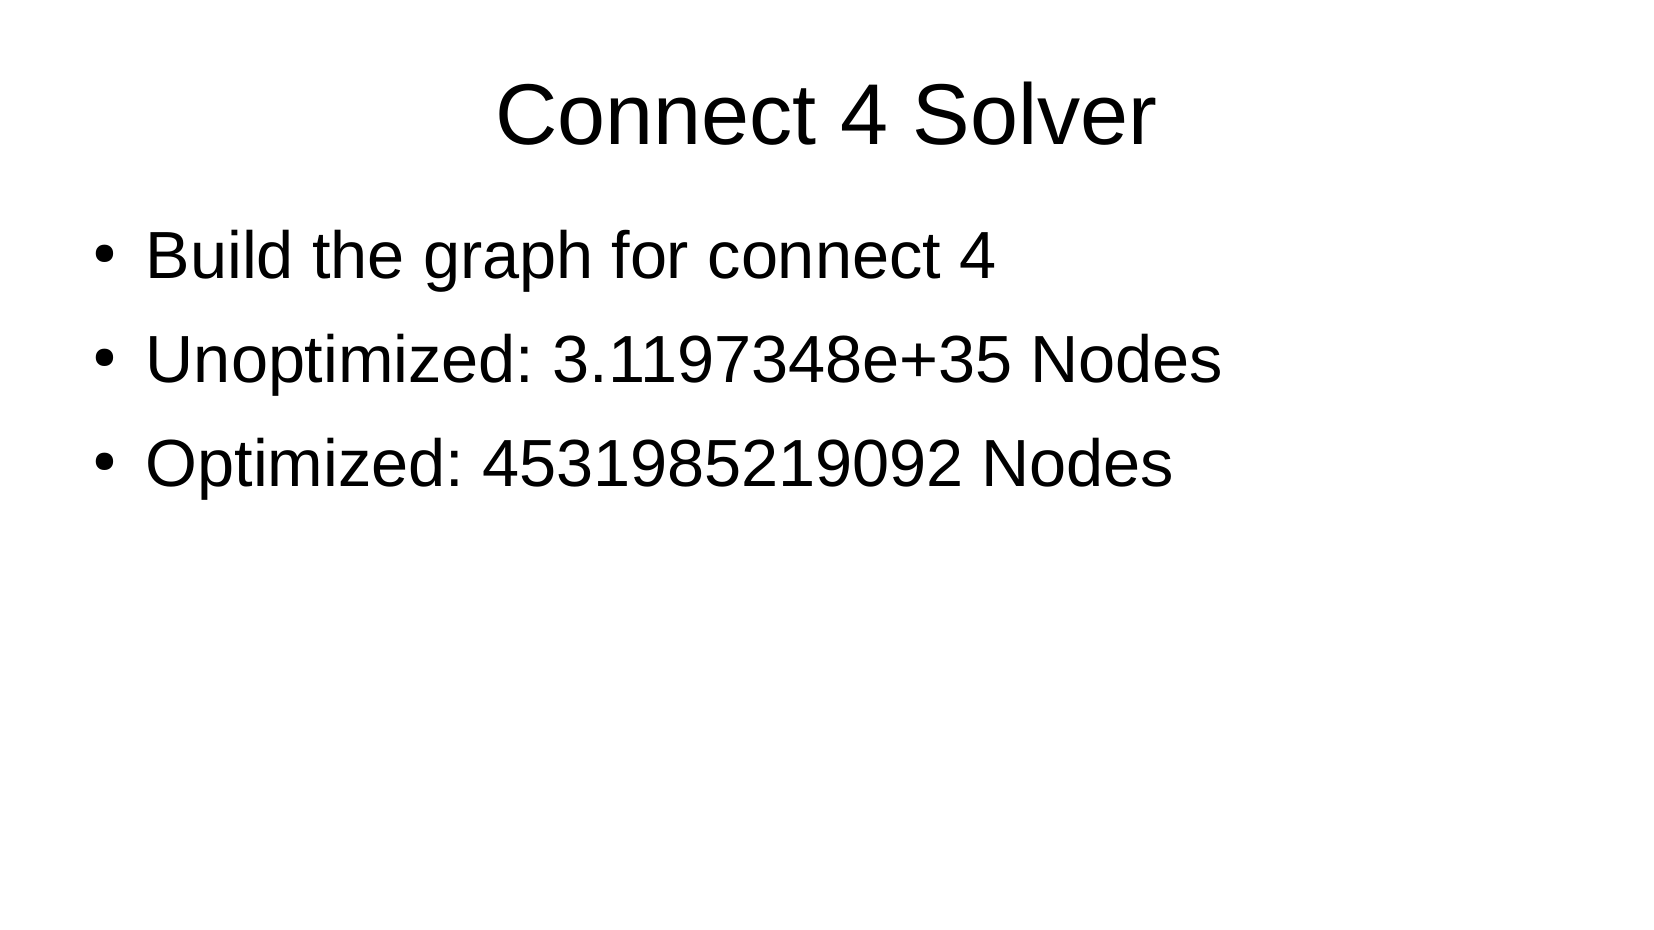

# Connect 4 Solver
Build the graph for connect 4
Unoptimized: 3.1197348e+35 Nodes
Optimized: 4531985219092 Nodes